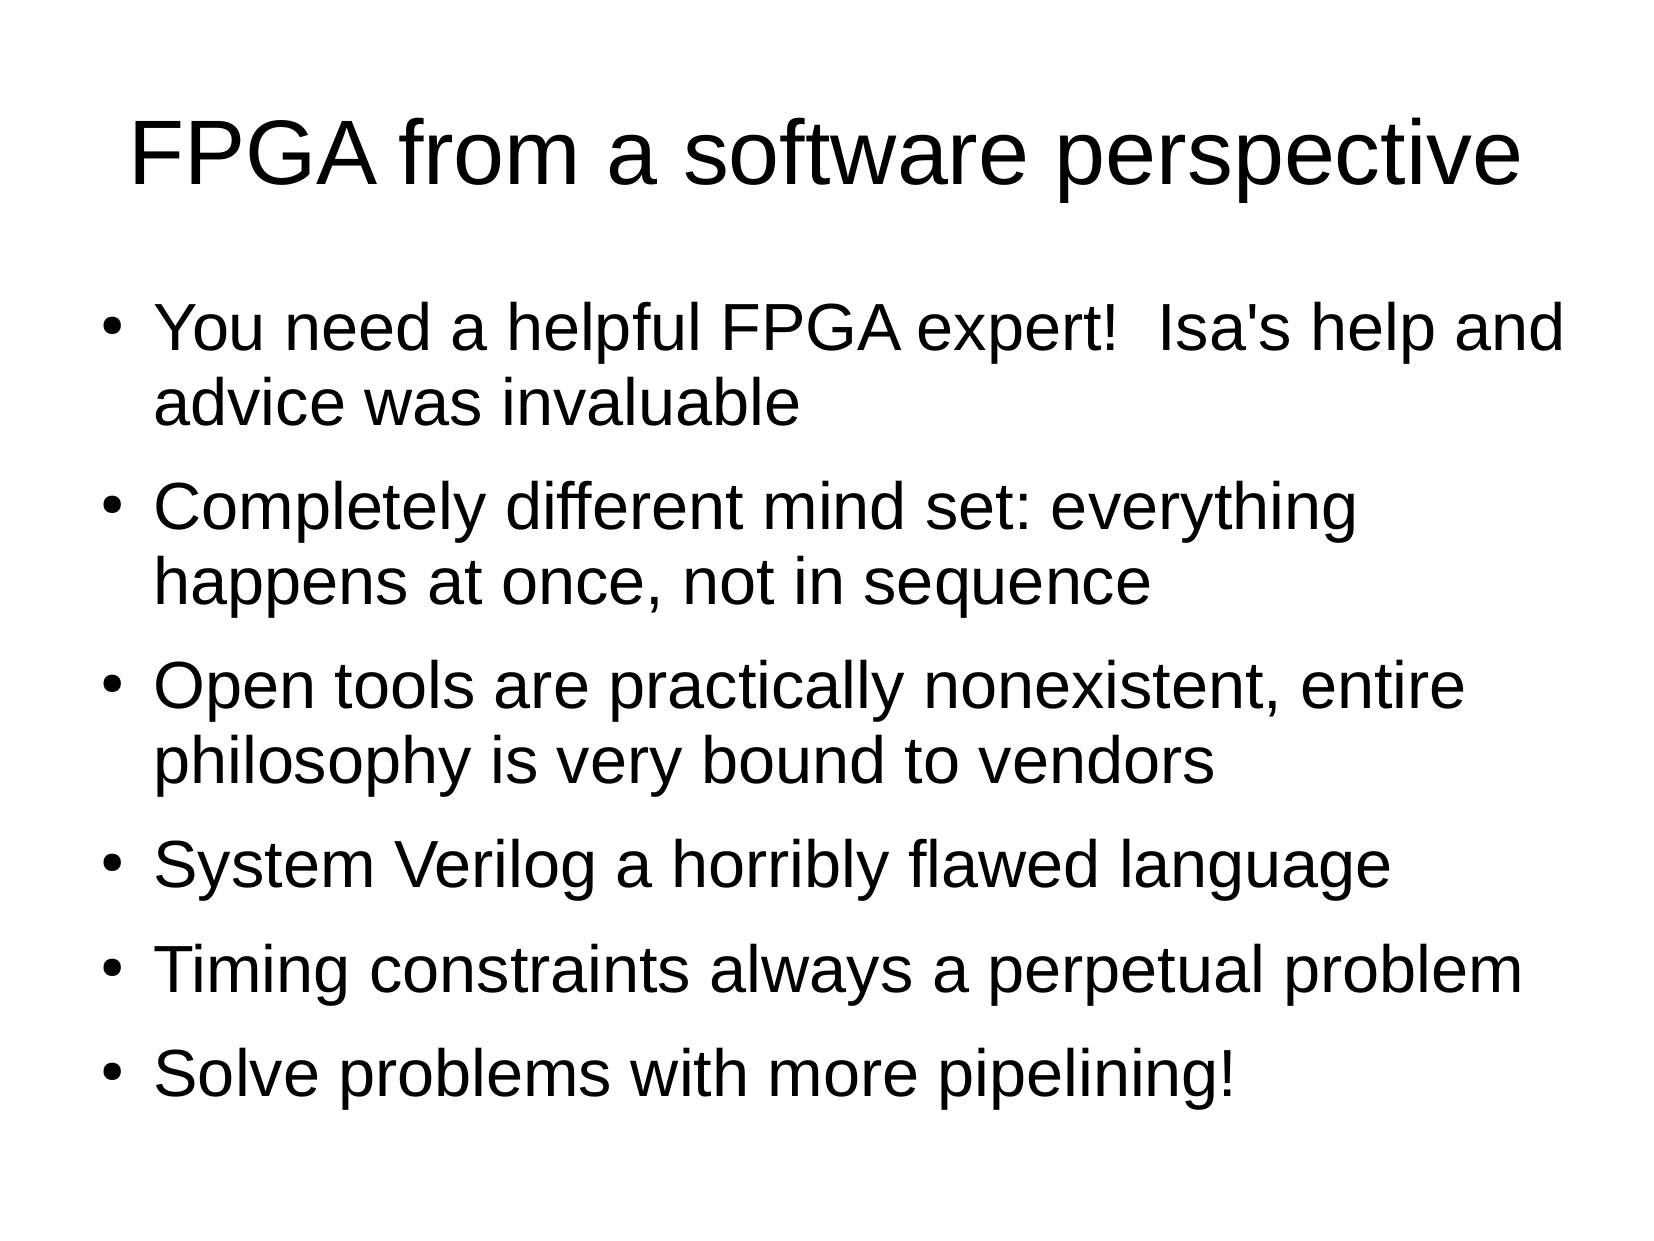

# FPGA from a software perspective
You need a helpful FPGA expert! Isa's help and advice was invaluable
Completely different mind set: everything happens at once, not in sequence
Open tools are practically nonexistent, entire philosophy is very bound to vendors
System Verilog a horribly flawed language
Timing constraints always a perpetual problem
Solve problems with more pipelining!